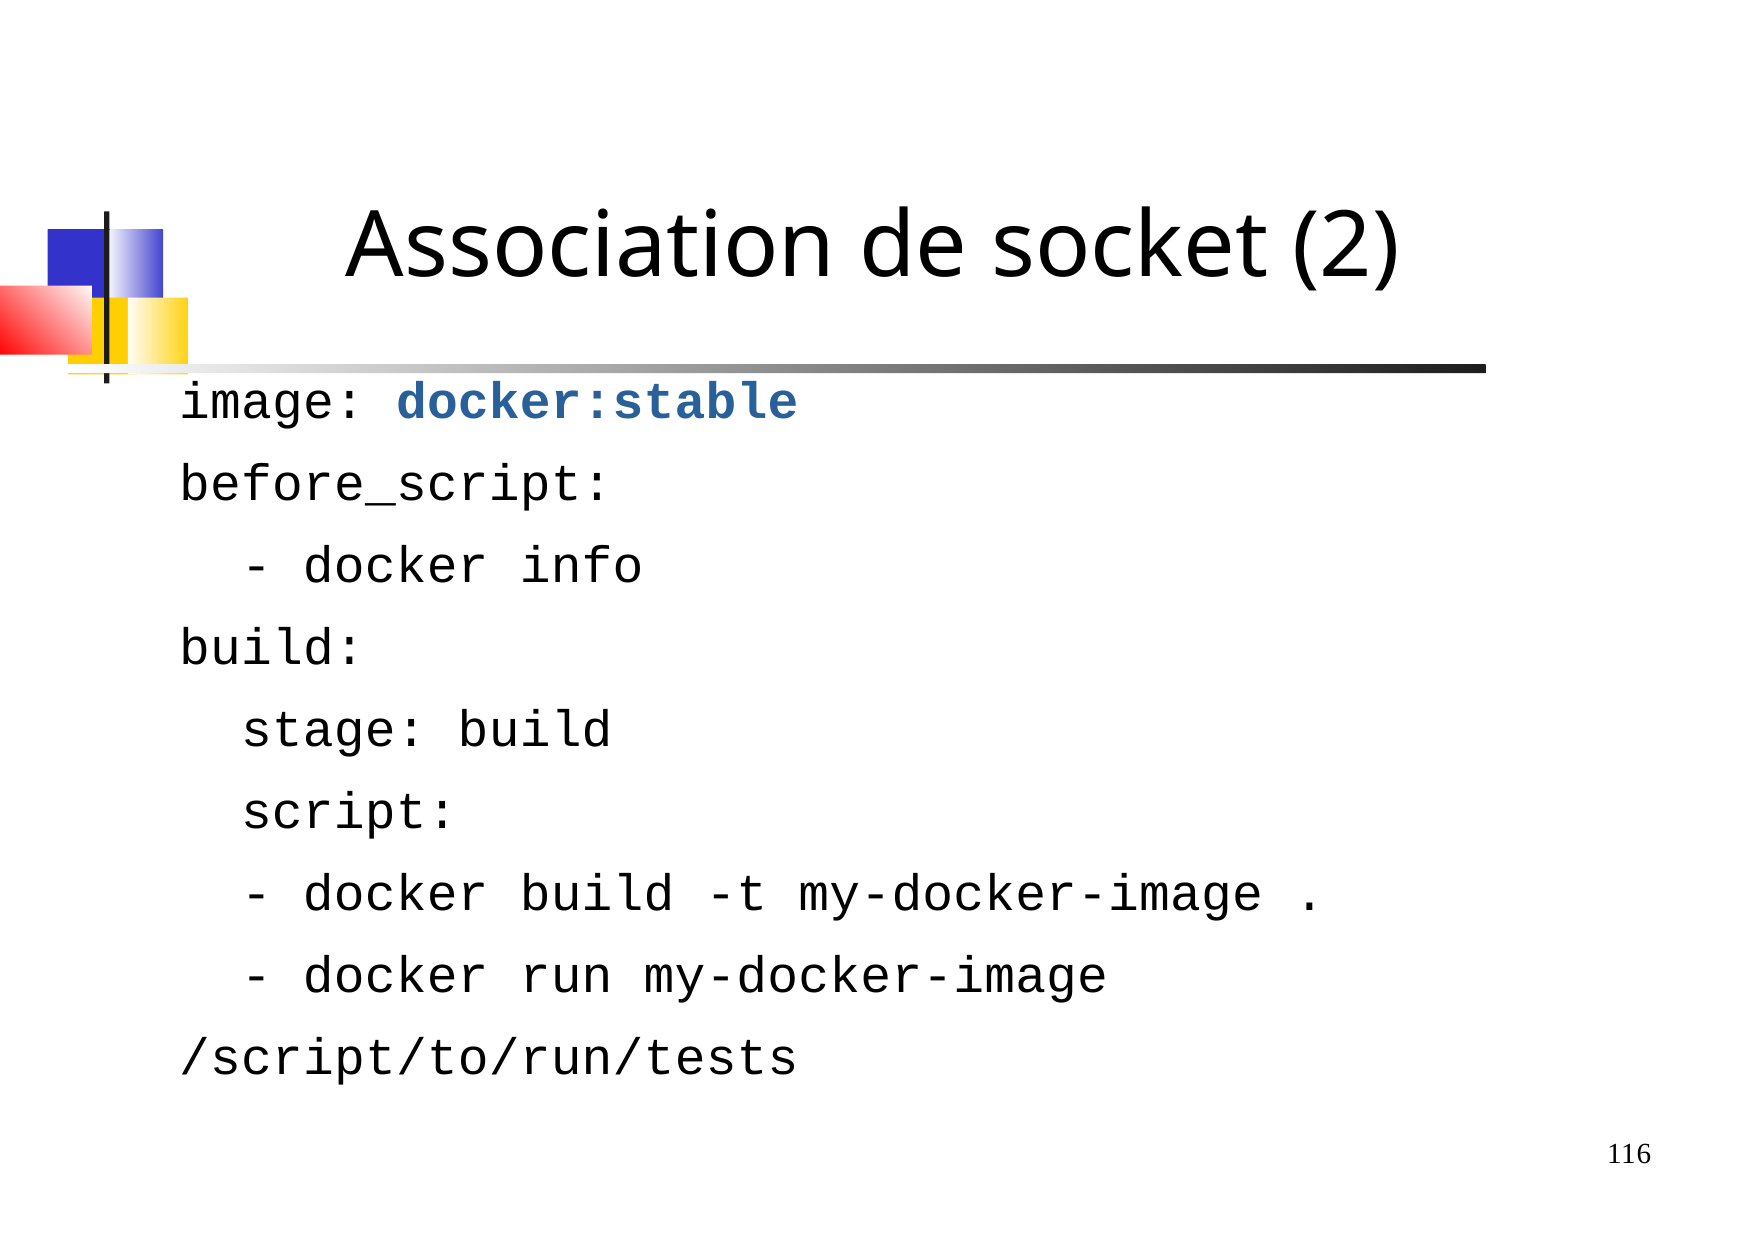

# Association de socket (2)
image: docker:stable
before_script:
 - docker info
build:
 stage: build
 script:
 - docker build -t my-docker-image .
 - docker run my-docker-image
/script/to/run/tests